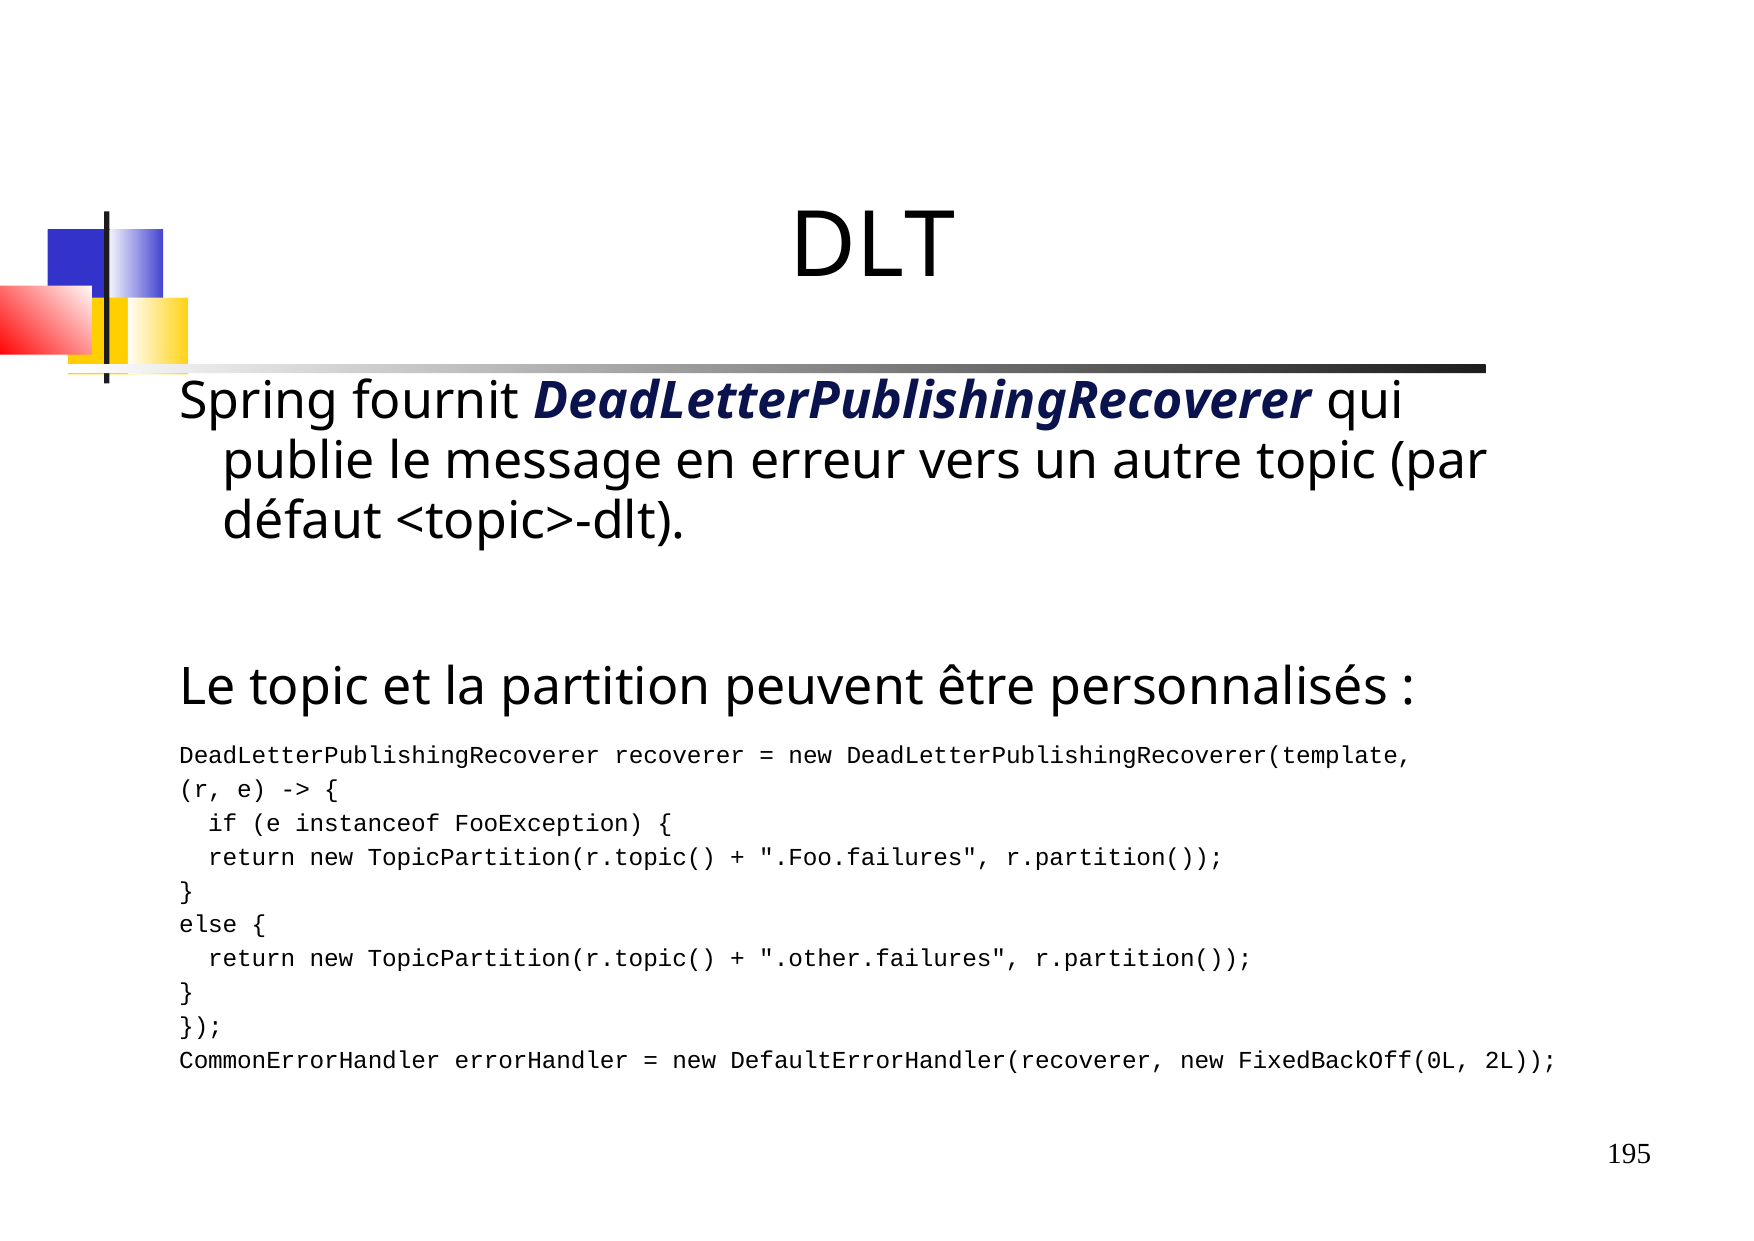

# DLT
Spring fournit DeadLetterPublishingRecoverer qui publie le message en erreur vers un autre topic (par défaut <topic>-dlt).
Le topic et la partition peuvent être personnalisés :
DeadLetterPublishingRecoverer recoverer = new DeadLetterPublishingRecoverer(template,
(r, e) -> {
 if (e instanceof FooException) {
 return new TopicPartition(r.topic() + ".Foo.failures", r.partition());
}
else {
 return new TopicPartition(r.topic() + ".other.failures", r.partition());
}
});
CommonErrorHandler errorHandler = new DefaultErrorHandler(recoverer, new FixedBackOff(0L, 2L));